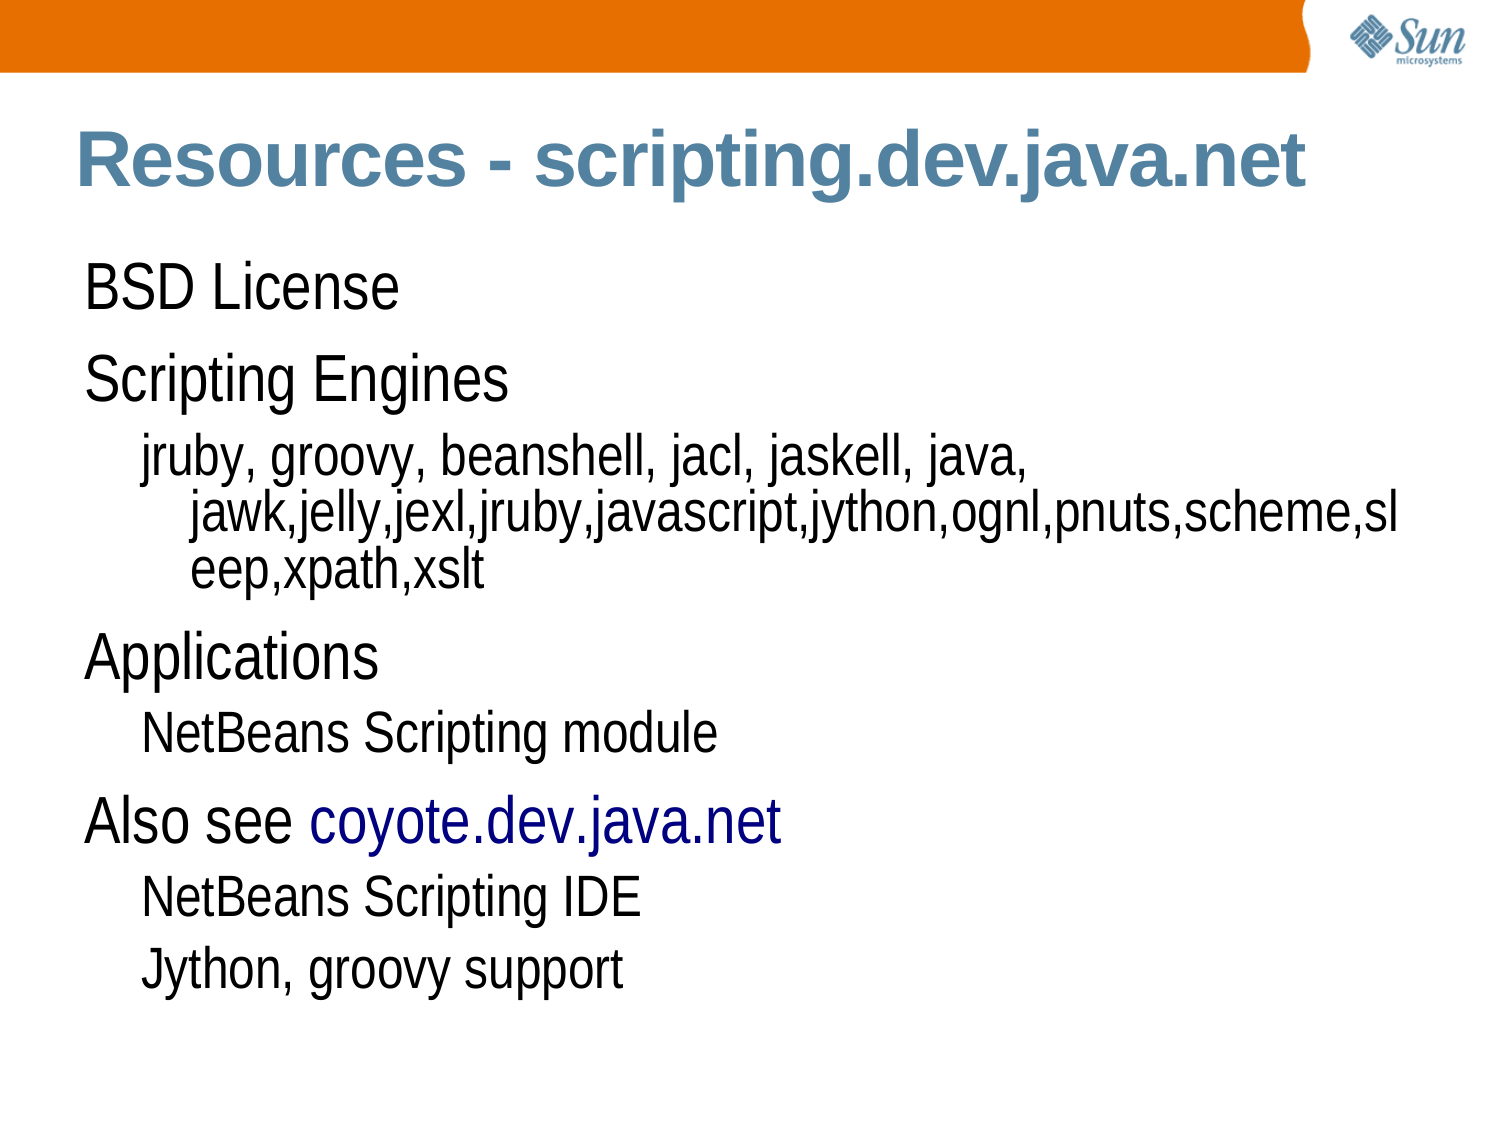

# Resources - scripting.dev.java.net
BSD License
Scripting Engines
jruby, groovy, beanshell, jacl, jaskell, java, jawk,jelly,jexl,jruby,javascript,jython,ognl,pnuts,scheme,sleep,xpath,xslt
Applications
NetBeans Scripting module
Also see coyote.dev.java.net
NetBeans Scripting IDE
Jython, groovy support